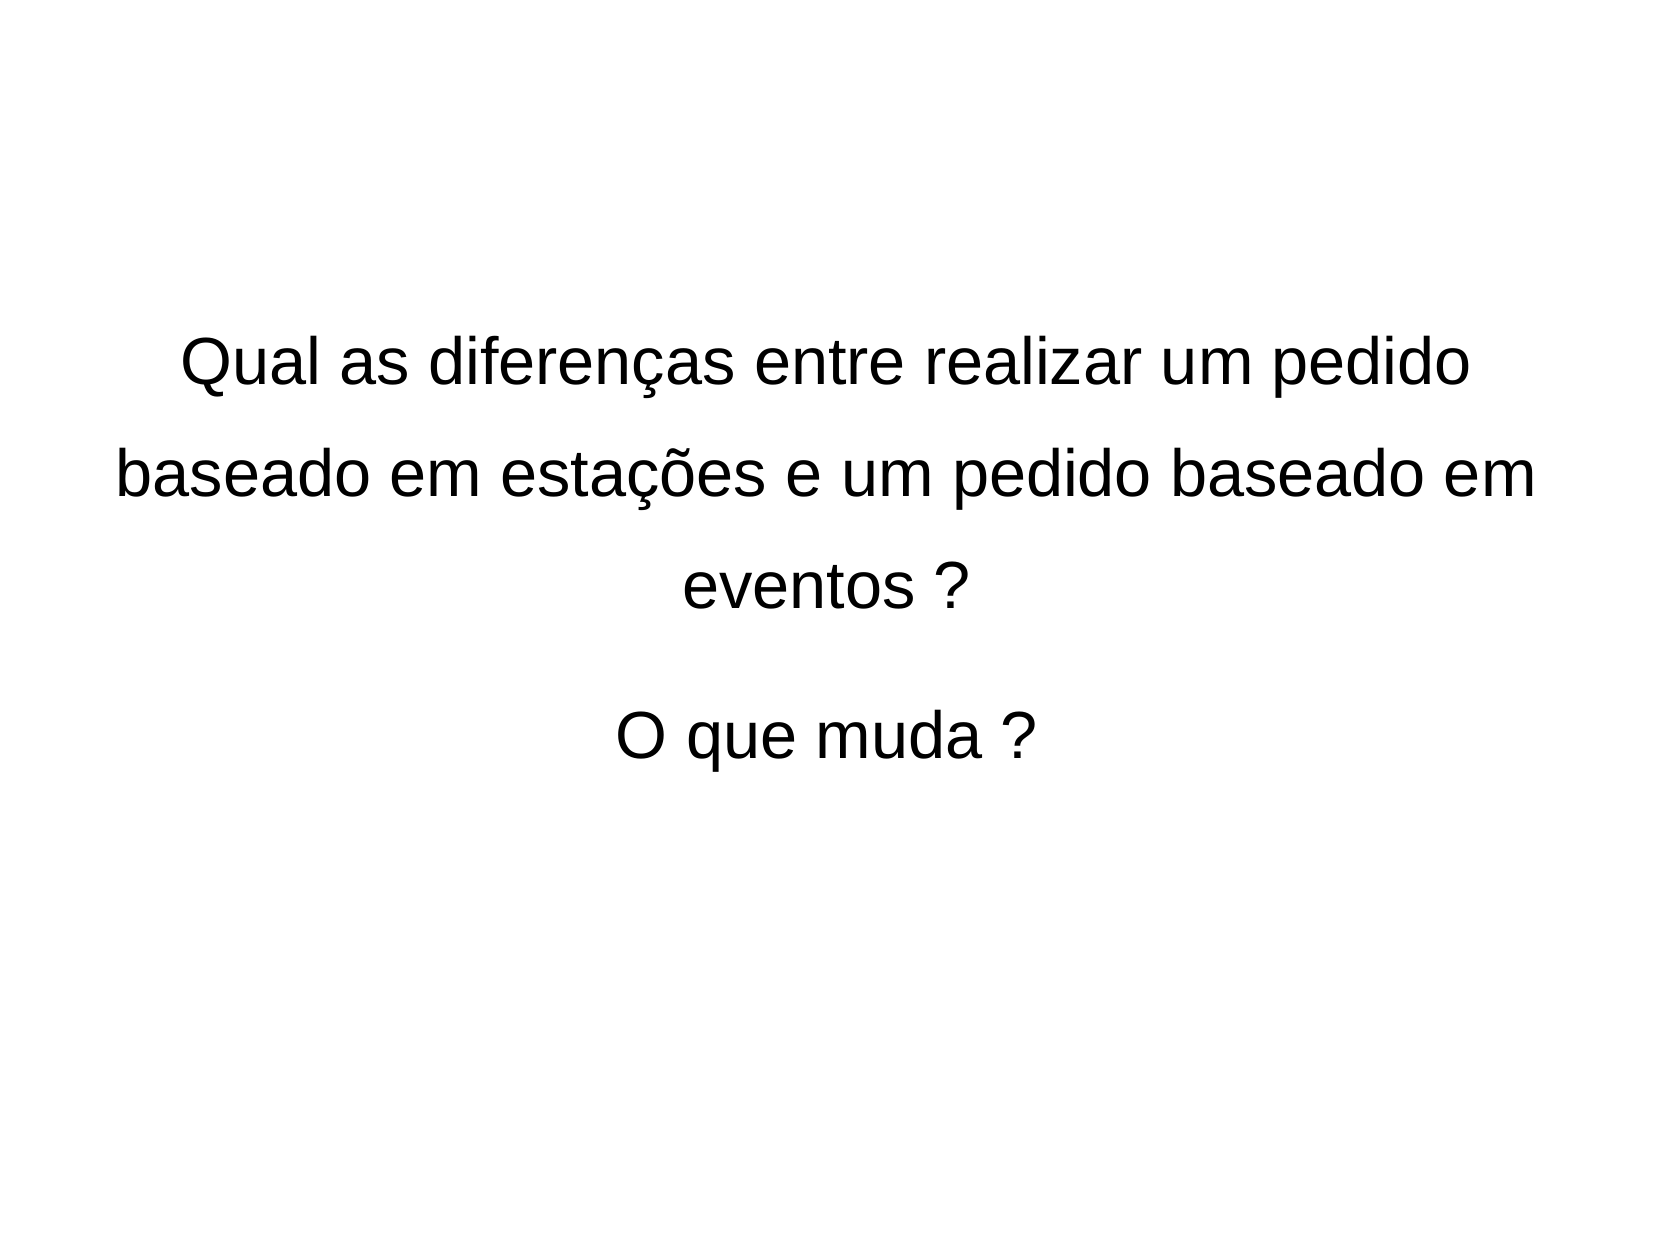

# Qual as diferenças entre realizar um pedido baseado em estações e um pedido baseado em eventos ?
O que muda ?